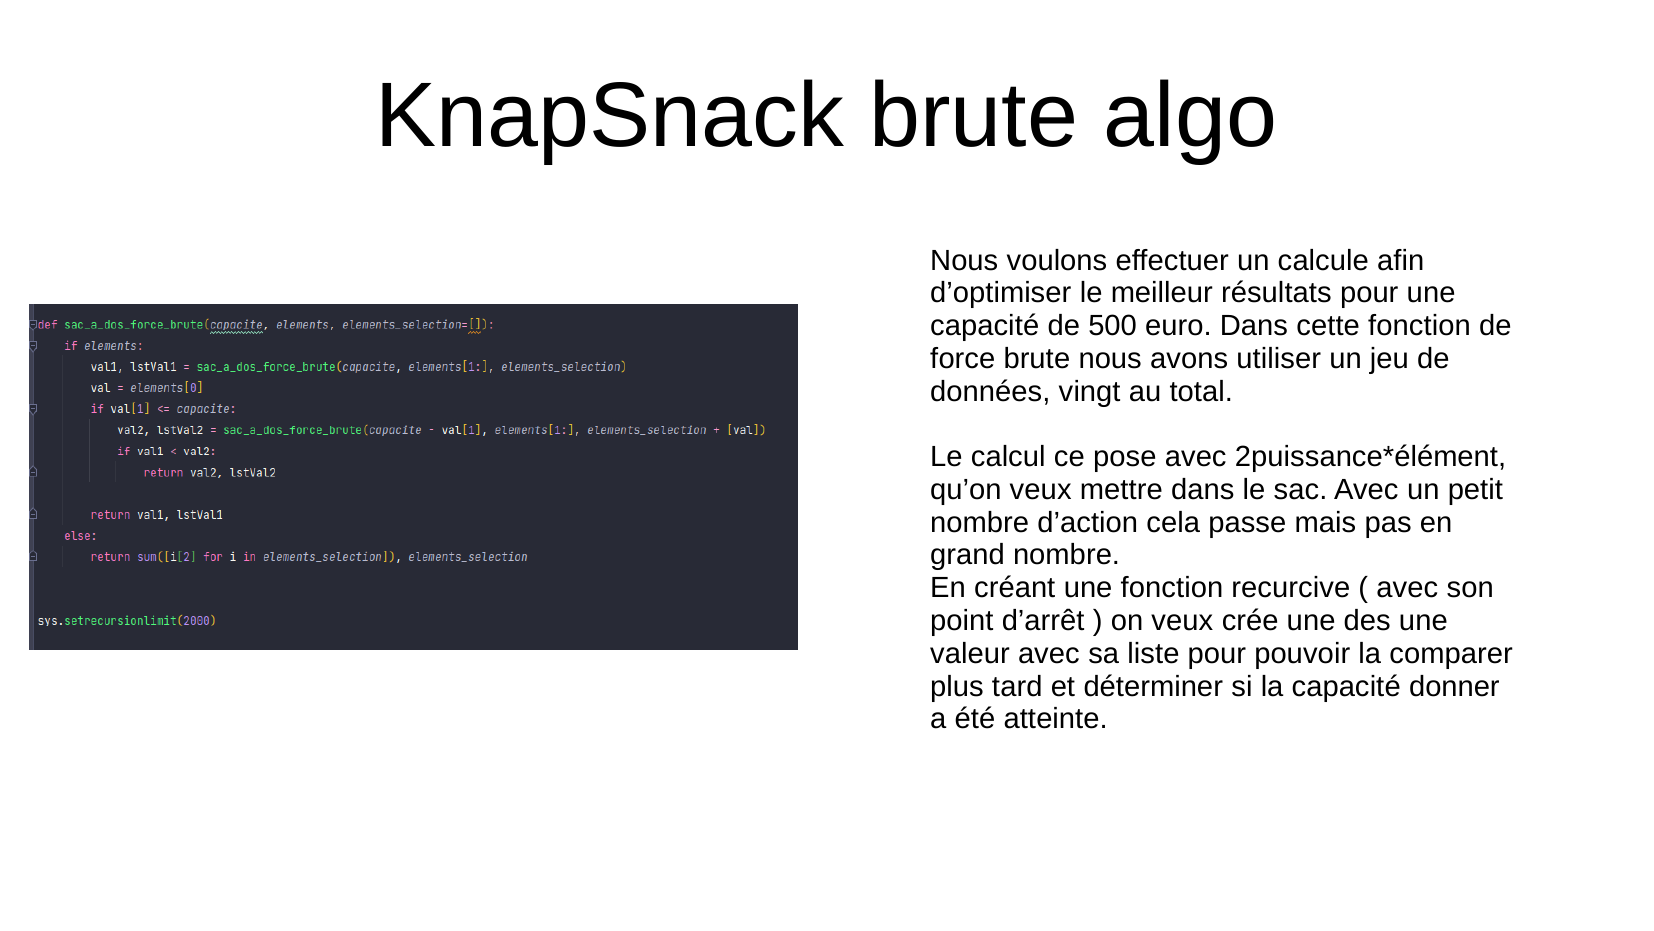

# KnapSnack brute algo
Nous voulons effectuer un calcule afin d’optimiser le meilleur résultats pour une capacité de 500 euro. Dans cette fonction de force brute nous avons utiliser un jeu de données, vingt au total.
Le calcul ce pose avec 2puissance*élément, qu’on veux mettre dans le sac. Avec un petit nombre d’action cela passe mais pas en grand nombre.
En créant une fonction recurcive ( avec son point d’arrêt ) on veux crée une des une valeur avec sa liste pour pouvoir la comparer plus tard et déterminer si la capacité donner a été atteinte.